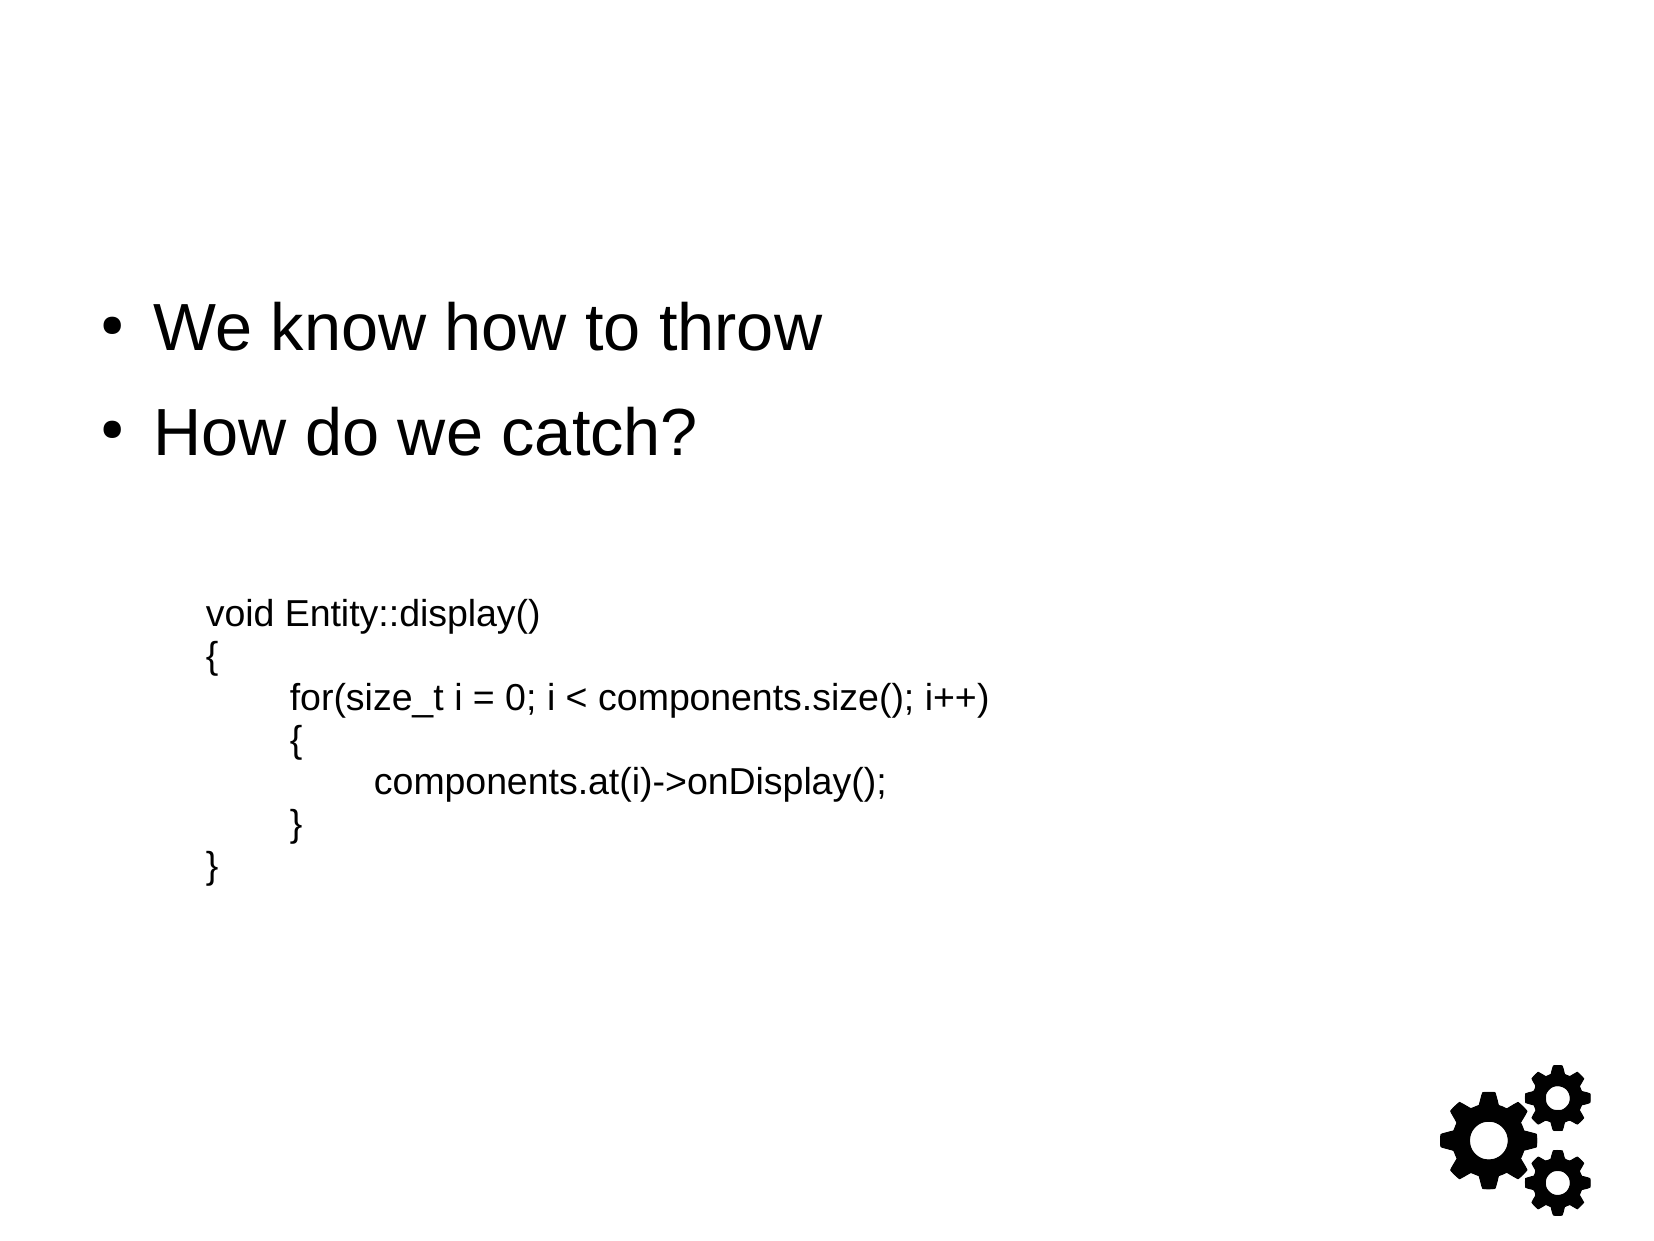

#
We know how to throw
How do we catch?
void Entity::display()
{
 for(size_t i = 0; i < components.size(); i++)
 {
 components.at(i)->onDisplay();
 }
}